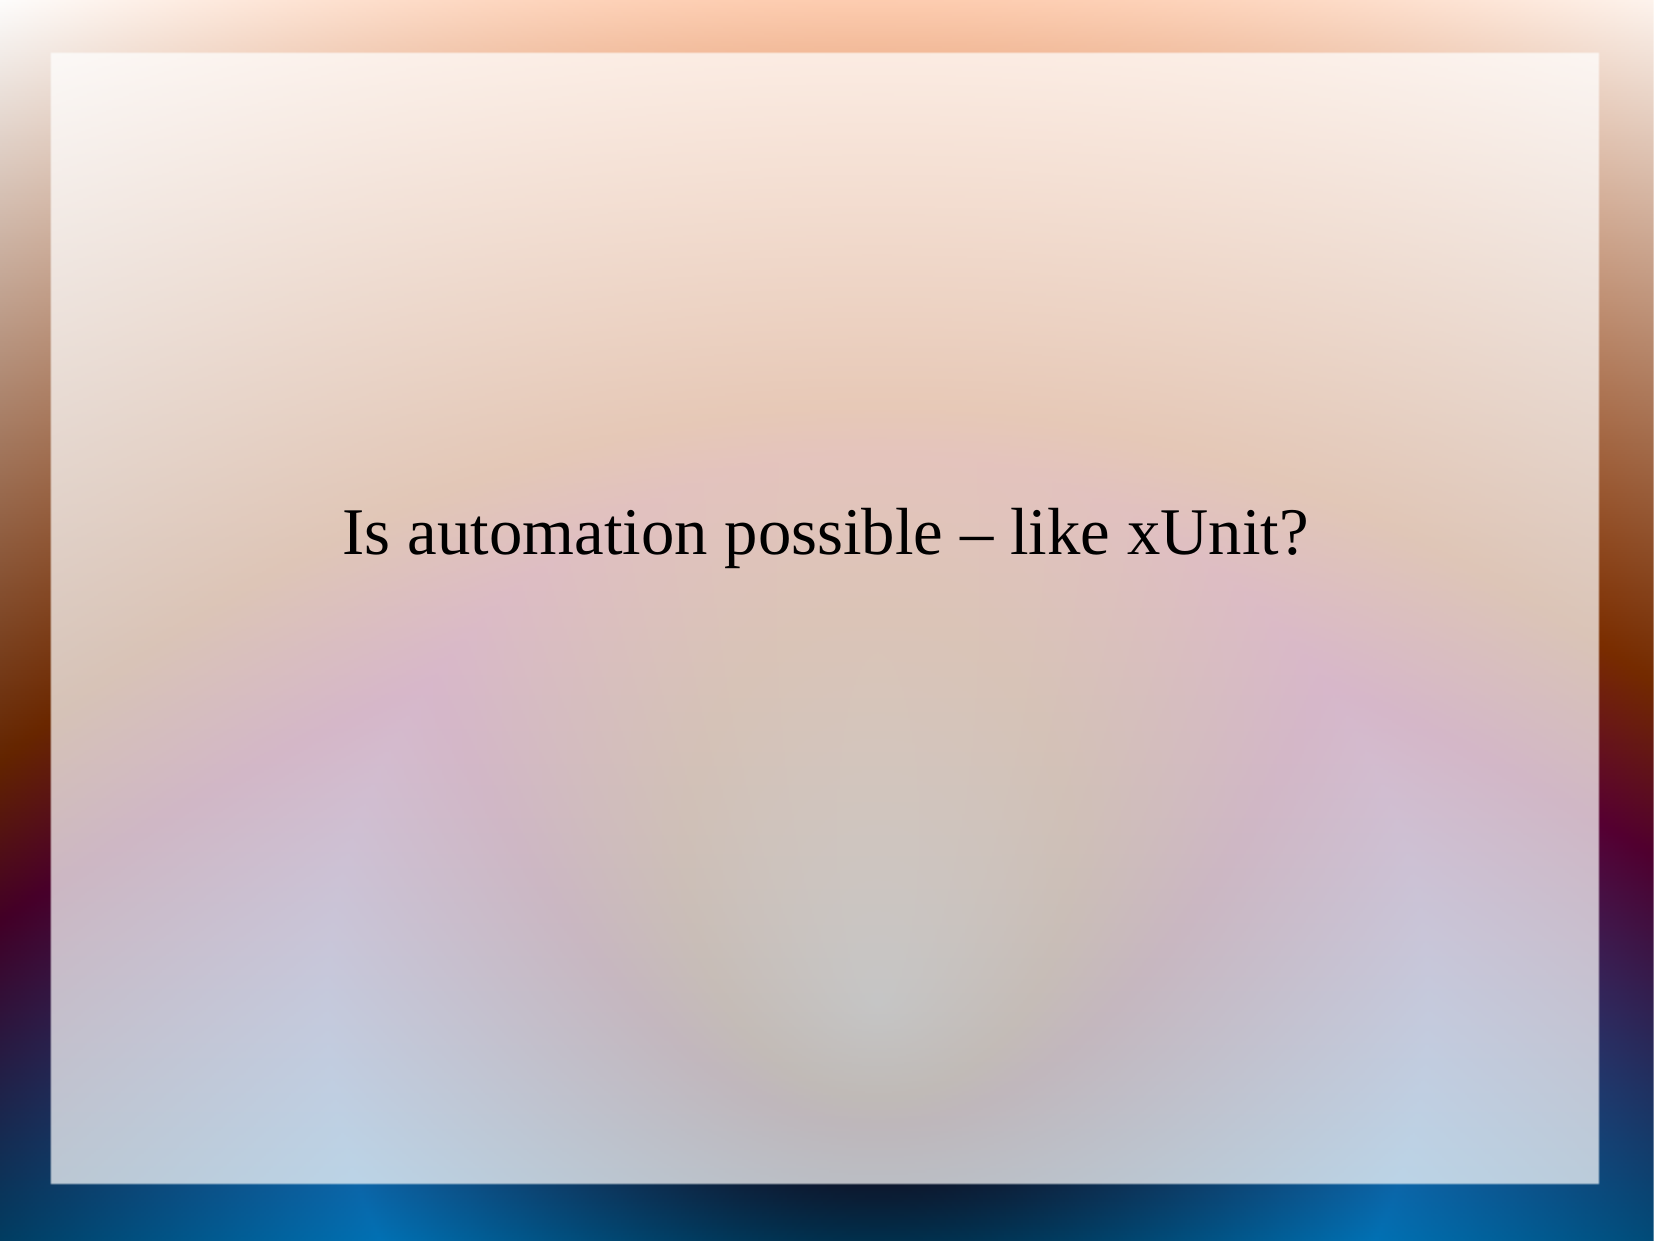

# Is automation possible – like xUnit?